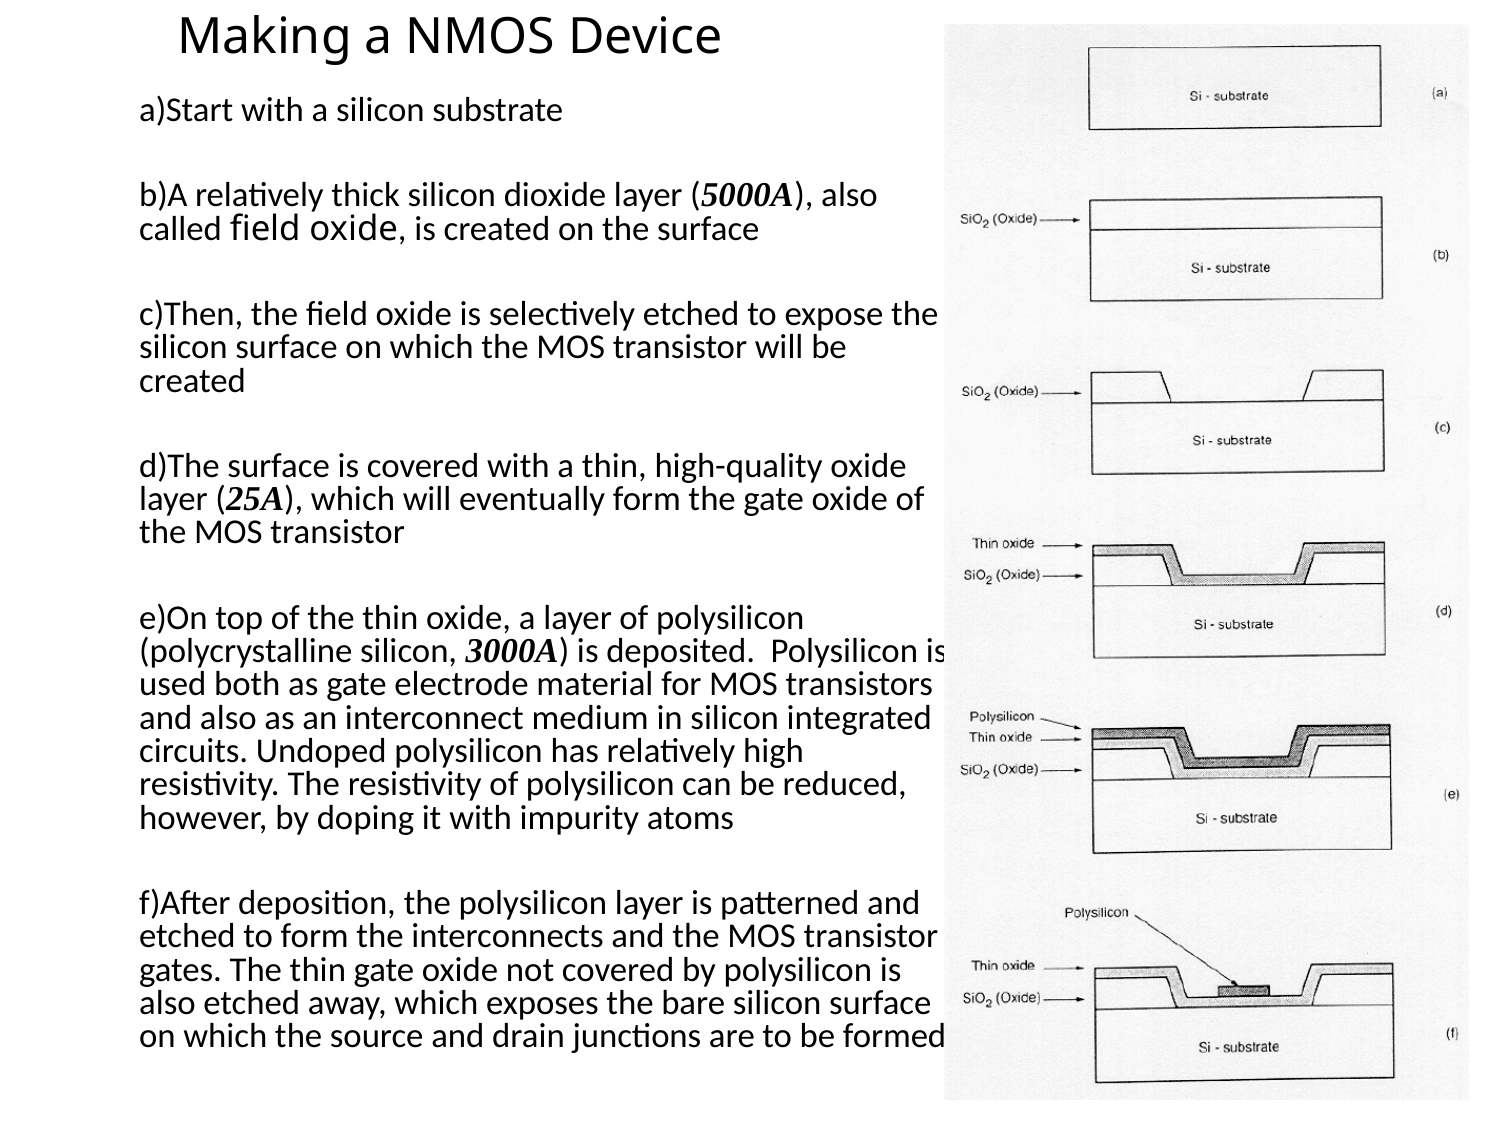

# Making a NMOS Device
Start with a silicon substrate
A relatively thick silicon dioxide layer (5000A), also called field oxide, is created on the surface
Then, the field oxide is selectively etched to expose the silicon surface on which the MOS transistor will be created
The surface is covered with a thin, high-quality oxide layer (25A), which will eventually form the gate oxide of the MOS transistor
On top of the thin oxide, a layer of polysilicon (polycrystalline silicon, 3000A) is deposited. Polysilicon is used both as gate electrode material for MOS transistors and also as an interconnect medium in silicon integrated circuits. Undoped polysilicon has relatively high resistivity. The resistivity of polysilicon can be reduced, however, by doping it with impurity atoms
After deposition, the polysilicon layer is patterned and etched to form the interconnects and the MOS transistor gates. The thin gate oxide not covered by polysilicon is also etched away, which exposes the bare silicon surface on which the source and drain junctions are to be formed